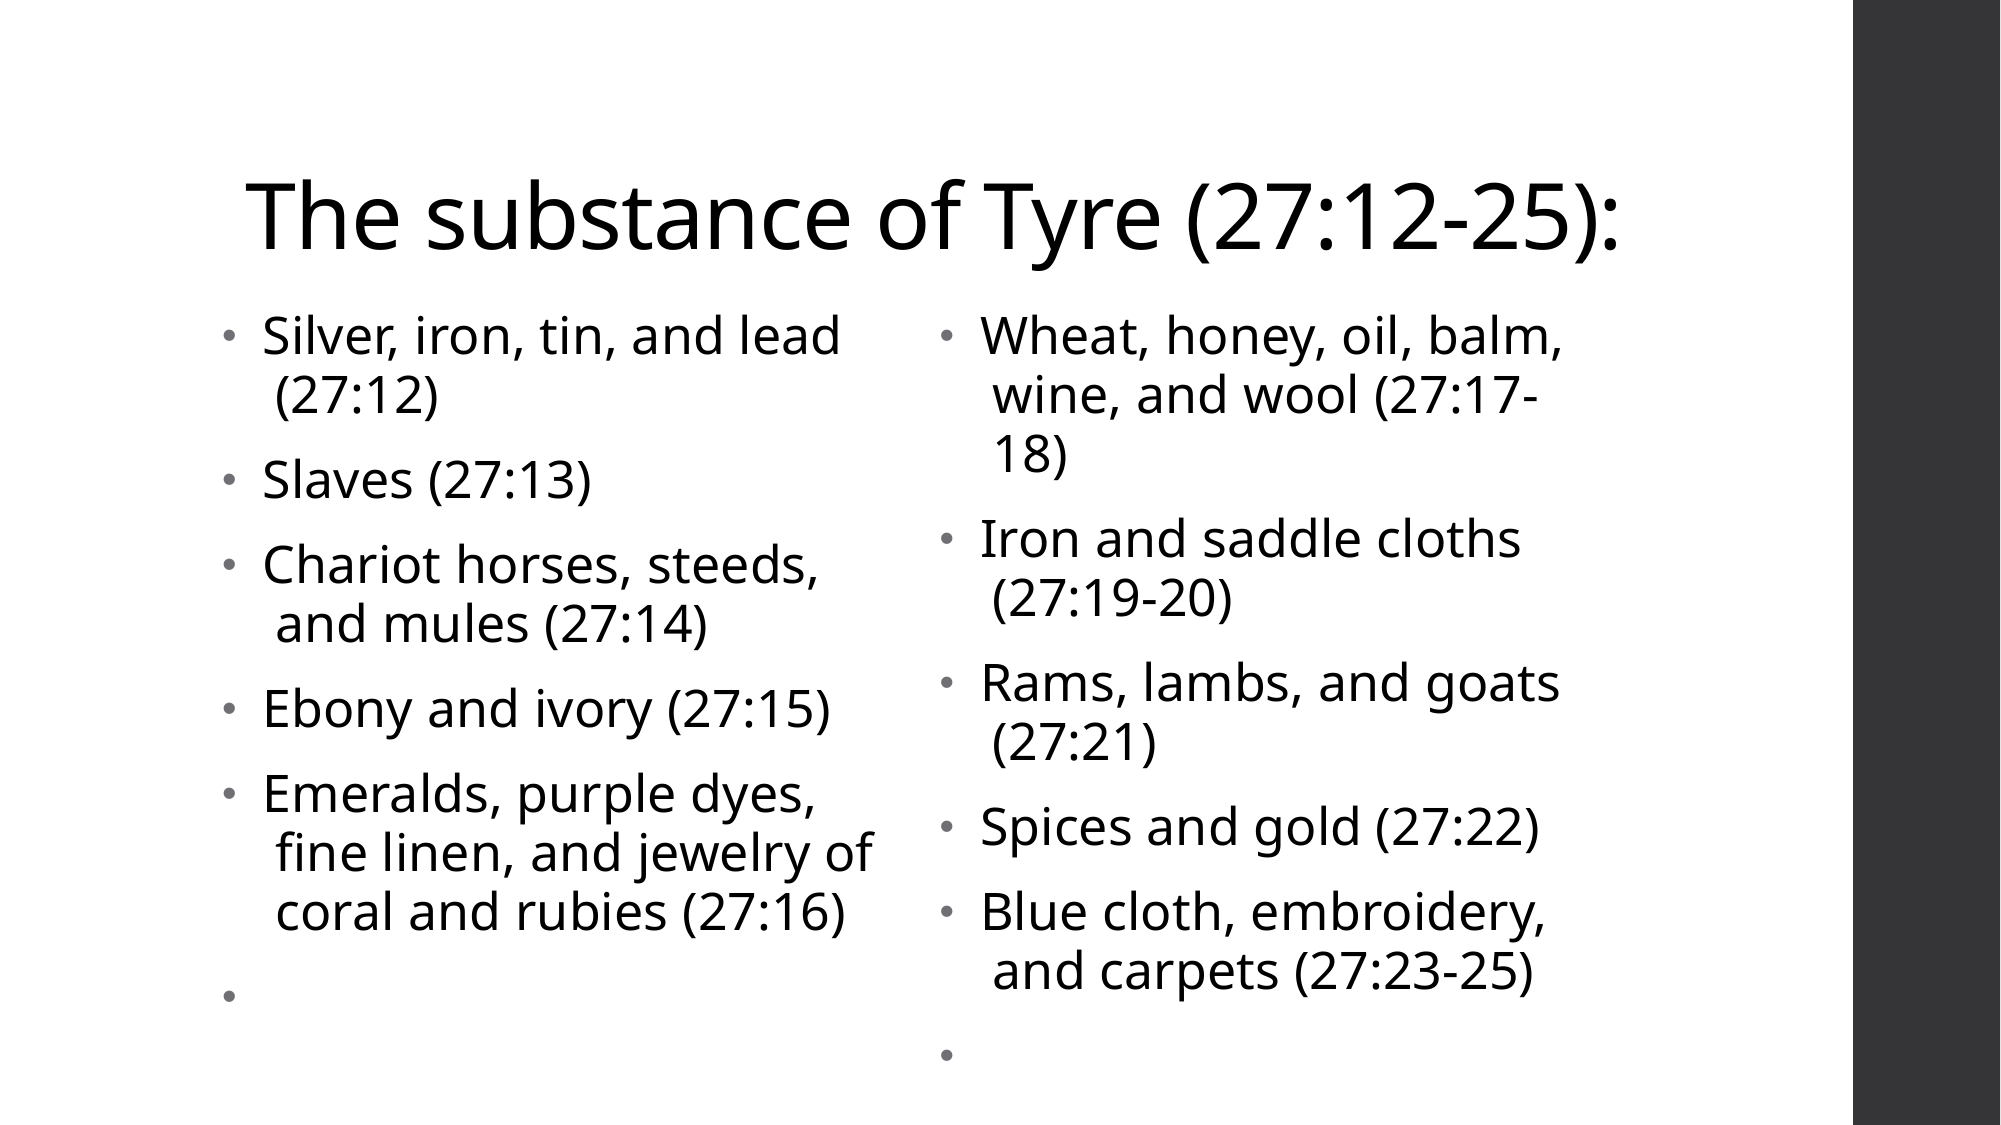

# The substance of Tyre (27:12-25):
 Silver, iron, tin, and lead (27:12)
 Slaves (27:13)
 Chariot horses, steeds, and mules (27:14)
 Ebony and ivory (27:15)
 Emeralds, purple dyes, fine linen, and jewelry of coral and rubies (27:16)
 Wheat, honey, oil, balm, wine, and wool (27:17-18)
 Iron and saddle cloths (27:19-20)
 Rams, lambs, and goats (27:21)
 Spices and gold (27:22)
 Blue cloth, embroidery, and carpets (27:23-25)